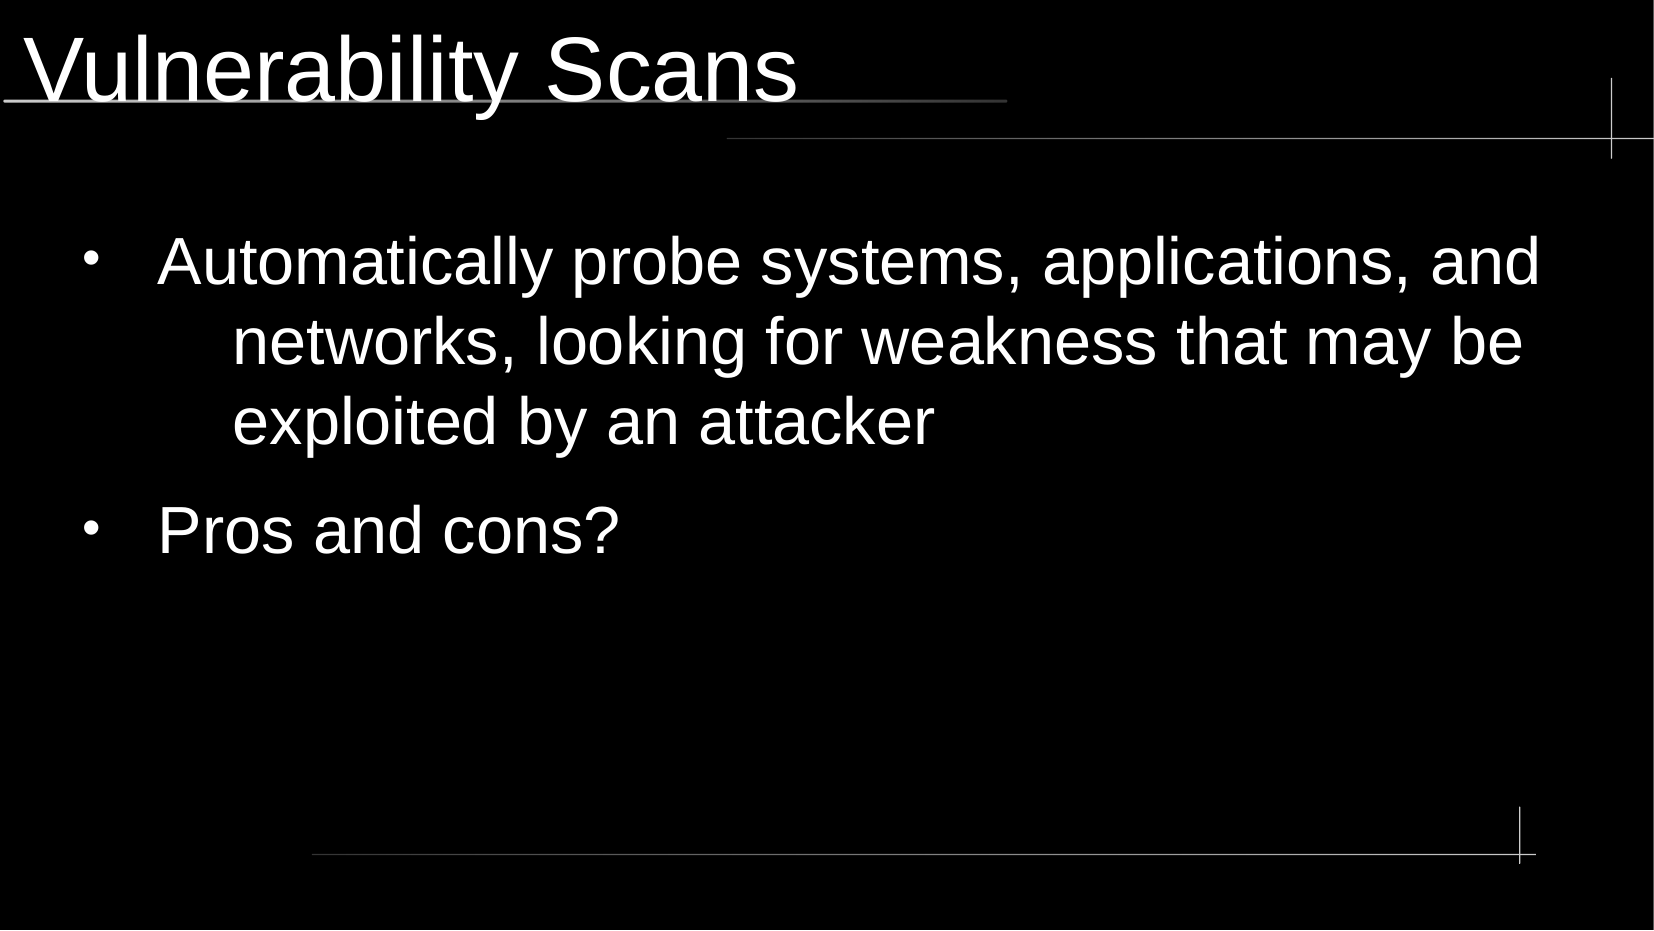

# Vulnerability Scans
Automatically probe systems, applications, and networks, looking for weakness that may be exploited by an attacker
Pros and cons?